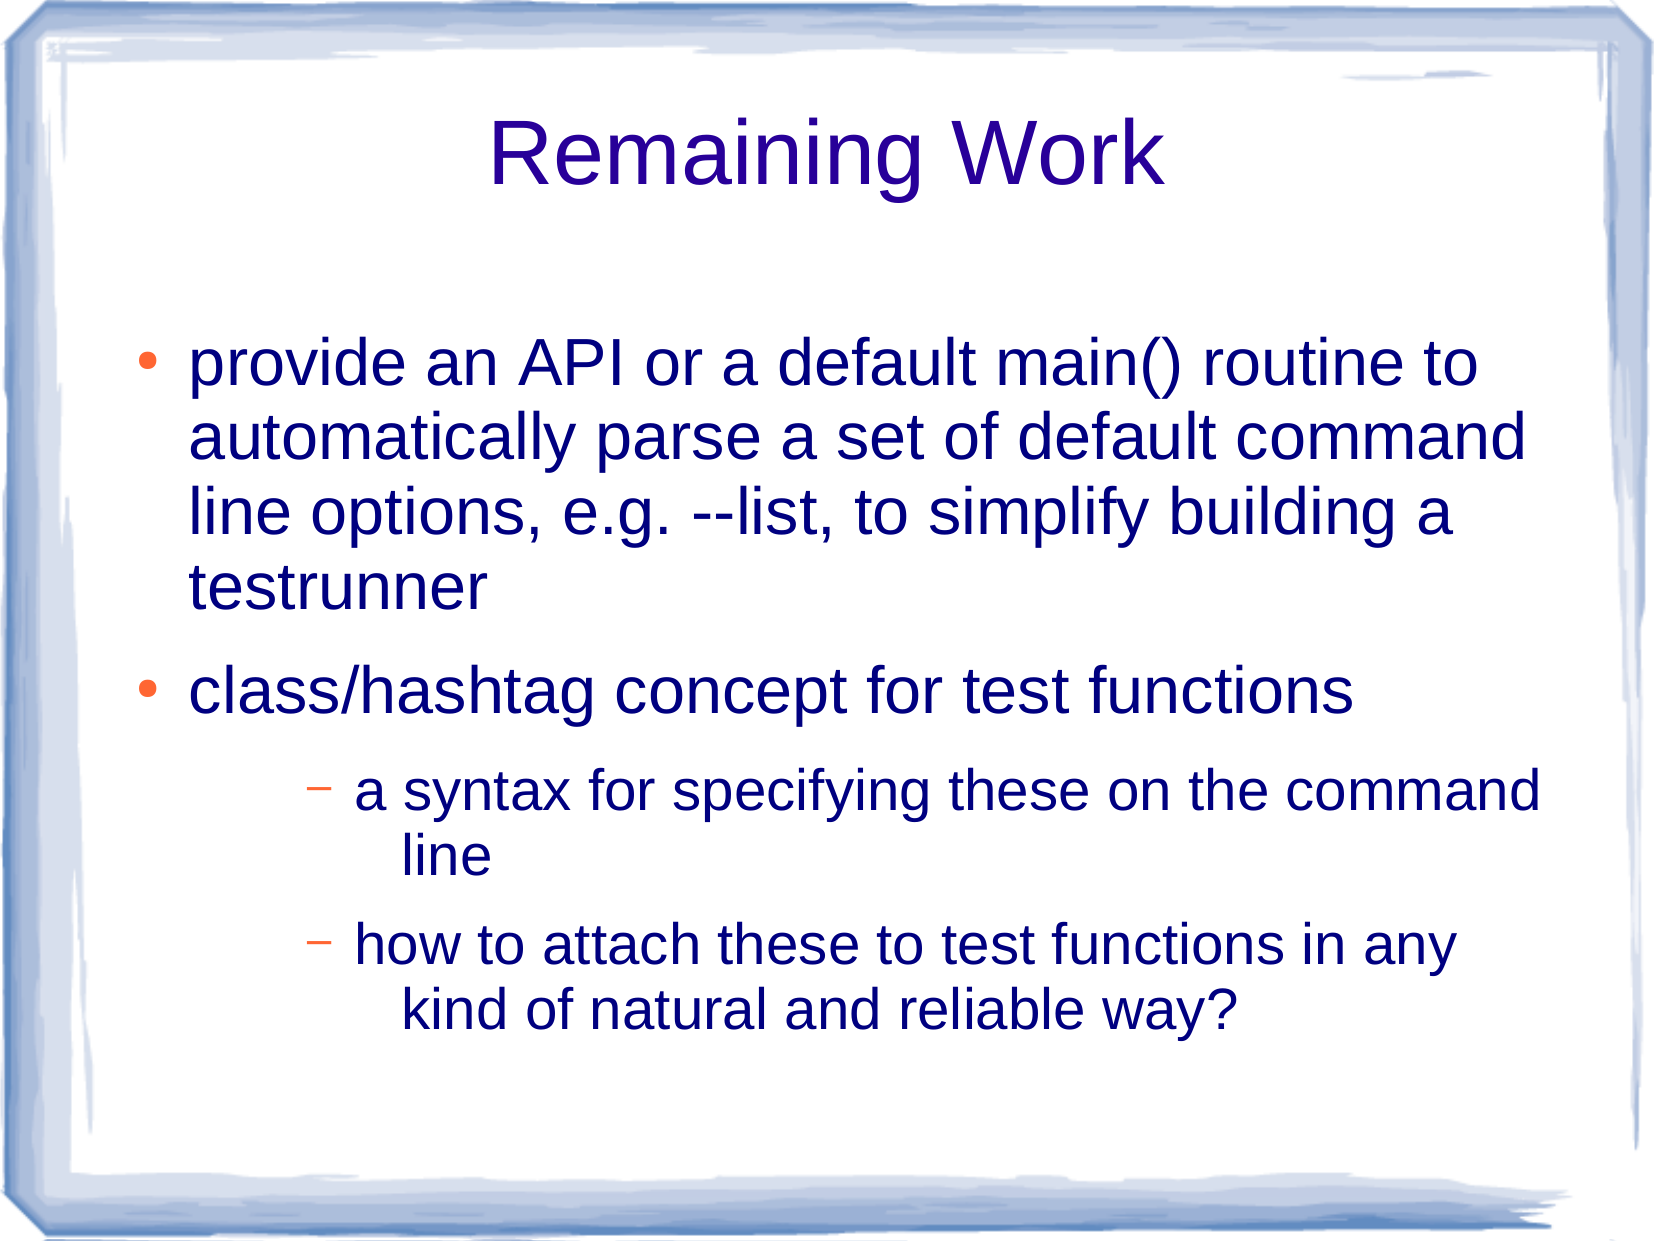

# Remaining Work
provide an API or a default main() routine to automatically parse a set of default command line options, e.g. --list, to simplify building a testrunner
class/hashtag concept for test functions
a syntax for specifying these on the command line
how to attach these to test functions in any kind of natural and reliable way?